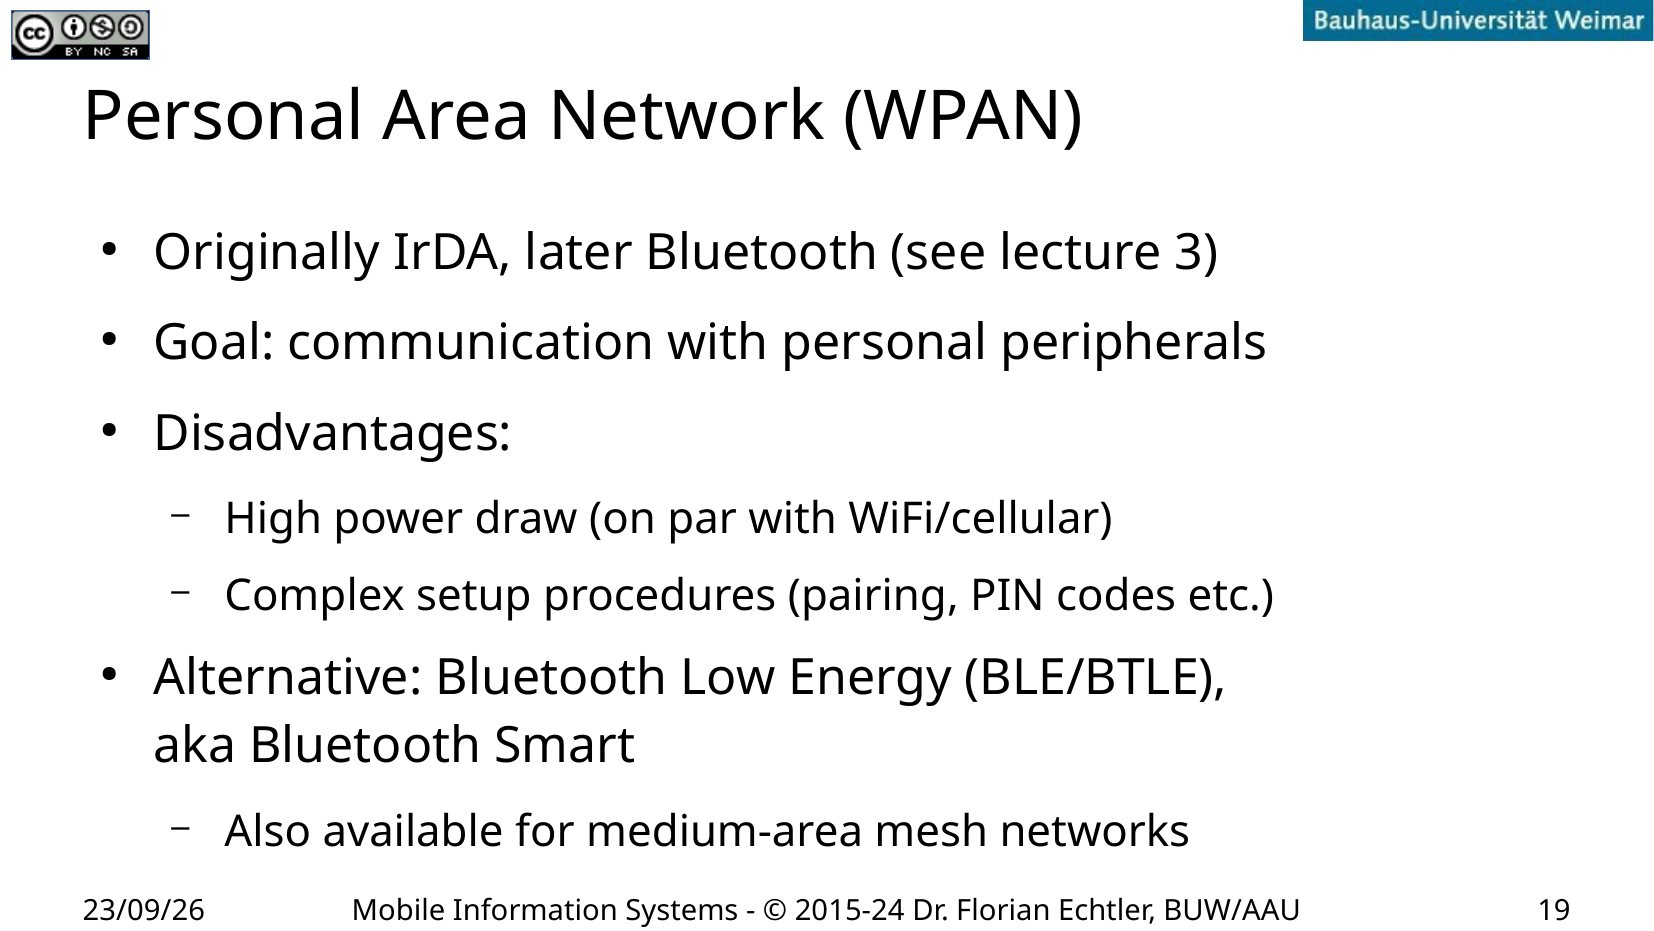

# Personal Area Network (WPAN)
Originally IrDA, later Bluetooth (see lecture 3)
Goal: communication with personal peripherals
Disadvantages:
High power draw (on par with WiFi/cellular)
Complex setup procedures (pairing, PIN codes etc.)
Alternative: Bluetooth Low Energy (BLE/BTLE), aka Bluetooth Smart
Also available for medium-area mesh networks
Mobile Information Systems - © 2015-24 Dr. Florian Echtler, BUW/AAU
19